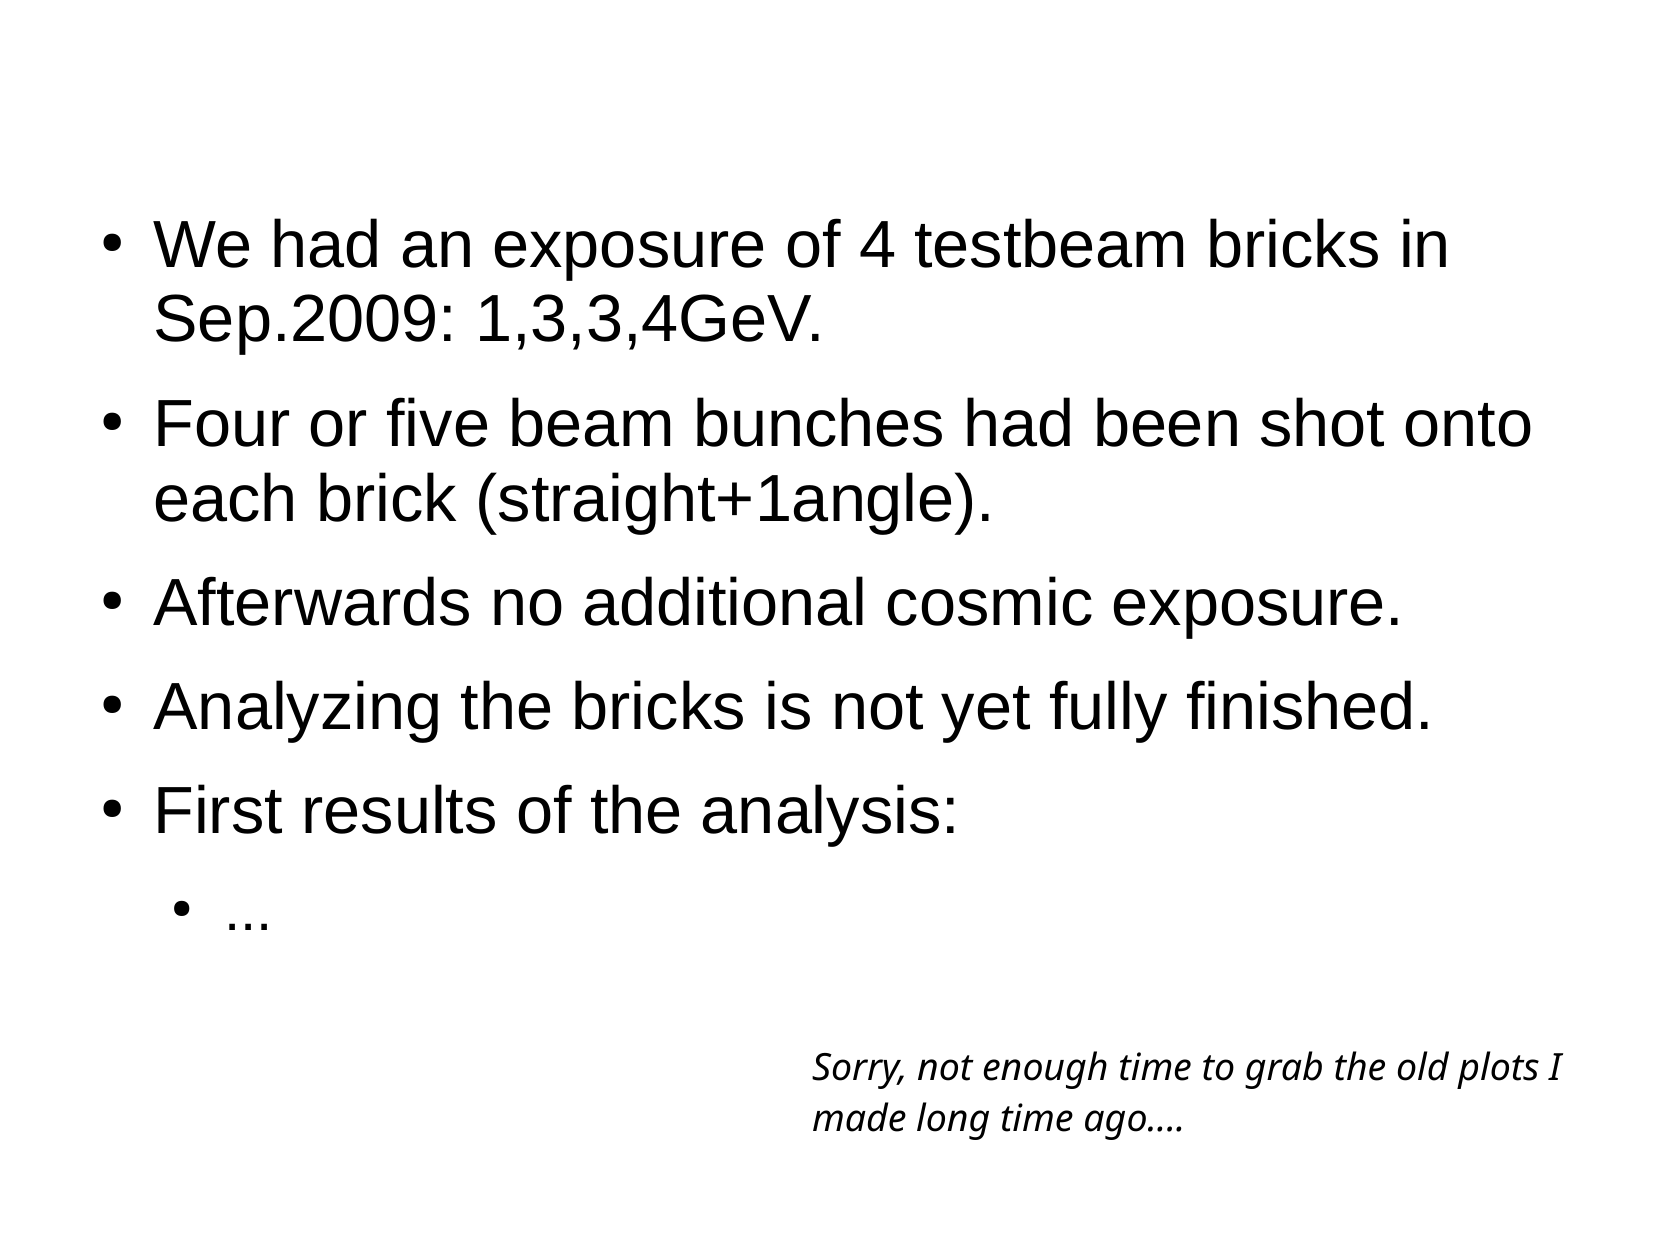

#
We had an exposure of 4 testbeam bricks in Sep.2009: 1,3,3,4GeV.
Four or five beam bunches had been shot onto each brick (straight+1angle).
Afterwards no additional cosmic exposure.
Analyzing the bricks is not yet fully finished.
First results of the analysis:
...
Sorry, not enough time to grab the old plots I made long time ago....